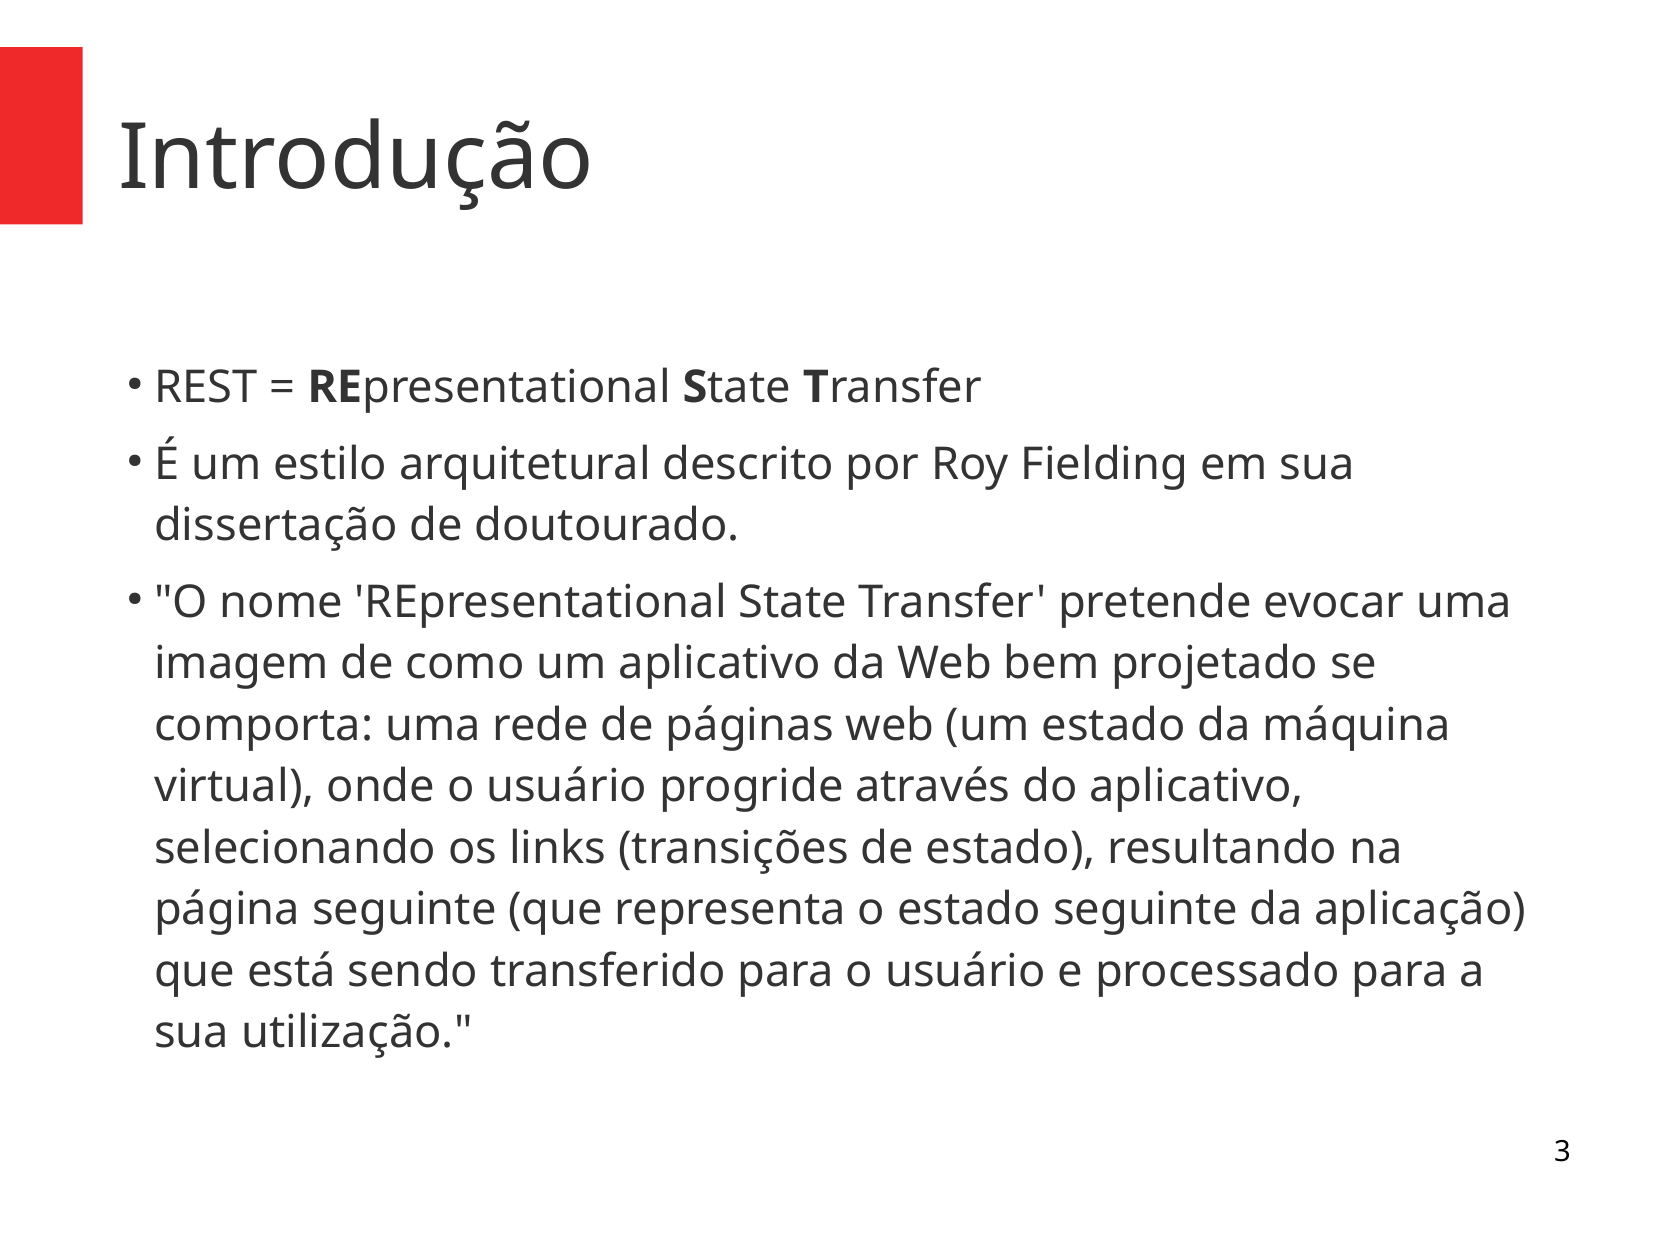

# Introdução
REST = REpresentational State Transfer
É um estilo arquitetural descrito por Roy Fielding em sua dissertação de doutourado.
"O nome 'REpresentational State Transfer' pretende evocar uma imagem de como um aplicativo da Web bem projetado se comporta: uma rede de páginas web (um estado da máquina virtual), onde o usuário progride através do aplicativo, selecionando os links (transições de estado), resultando na página seguinte (que representa o estado seguinte da aplicação) que está sendo transferido para o usuário e processado para a sua utilização."
3